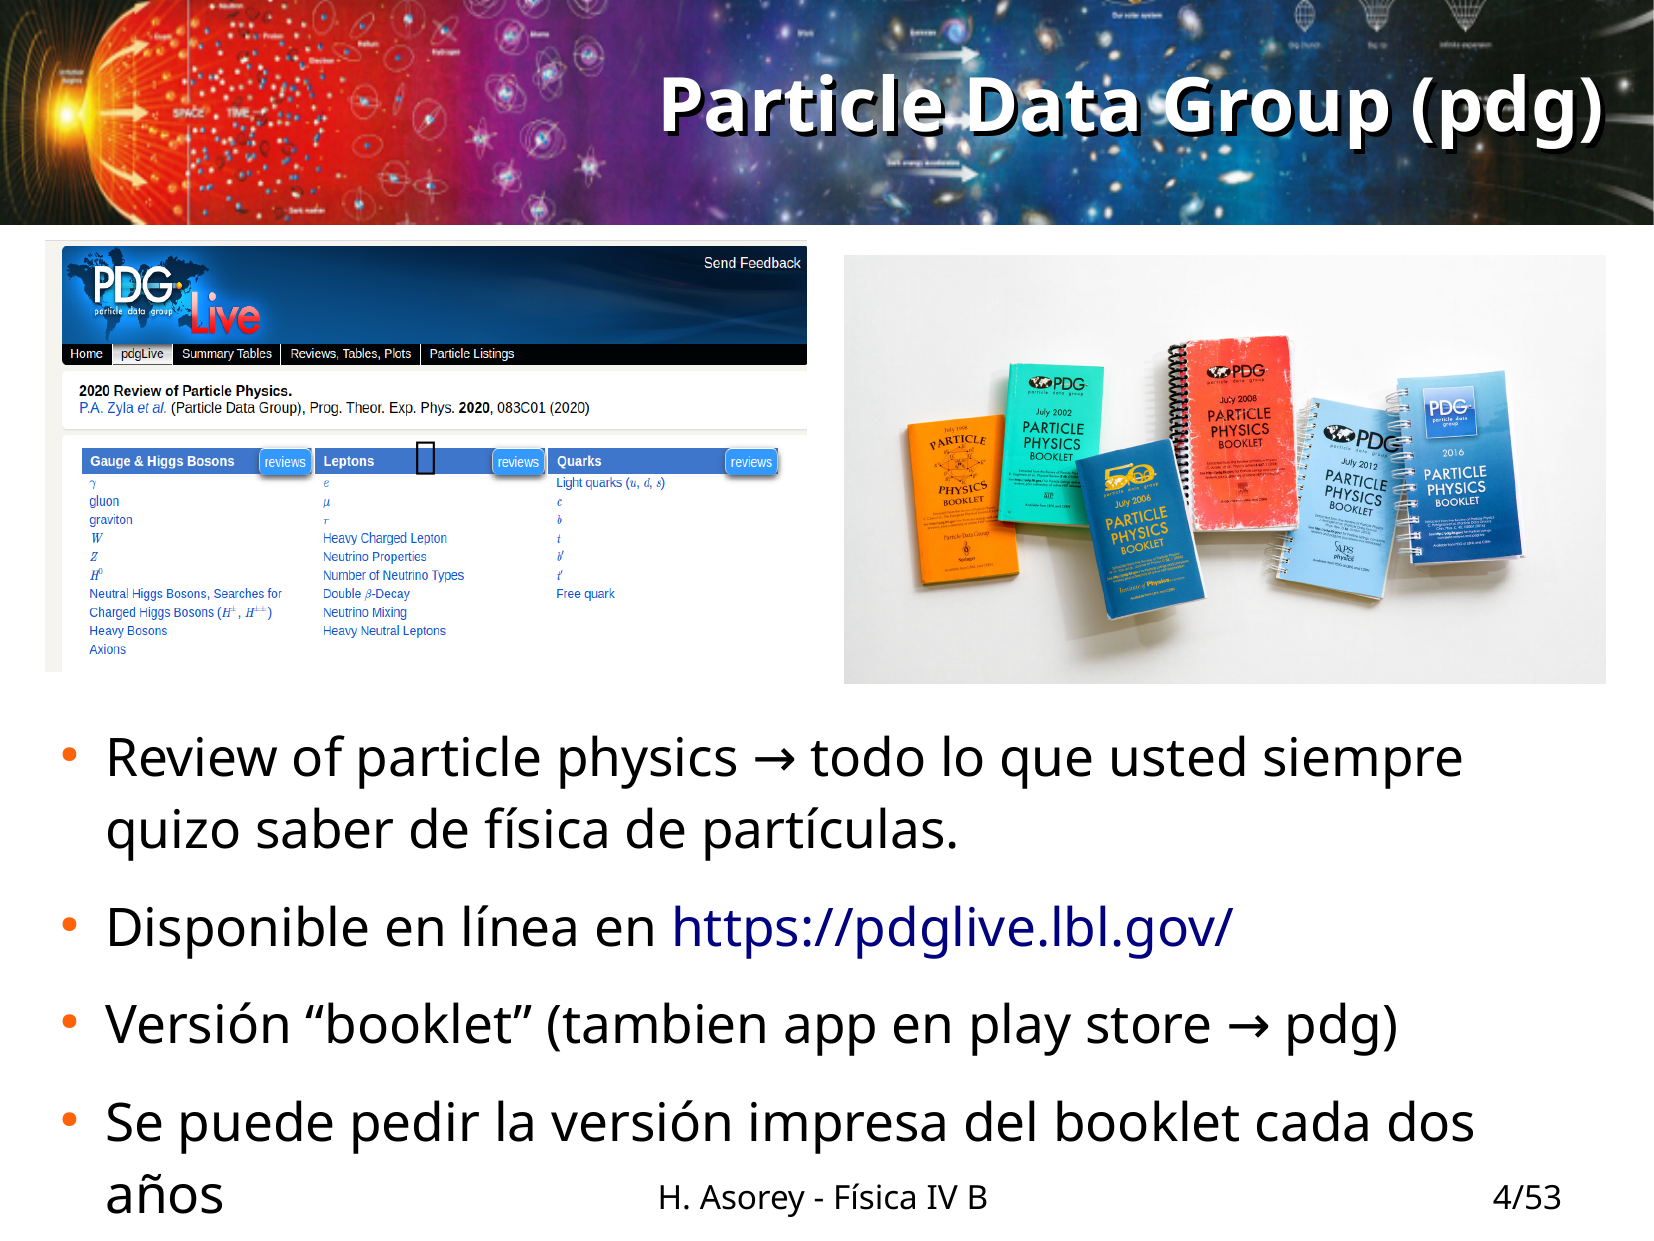

# Particle Data Group (pdg)
Review of particle physics → todo lo que usted siempre quizo saber de física de partículas.
Disponible en línea en https://pdglive.lbl.gov/
Versión “booklet” (tambien app en play store → pdg)
Se puede pedir la versión impresa del booklet cada dos años
H. Asorey - Física IV B
4